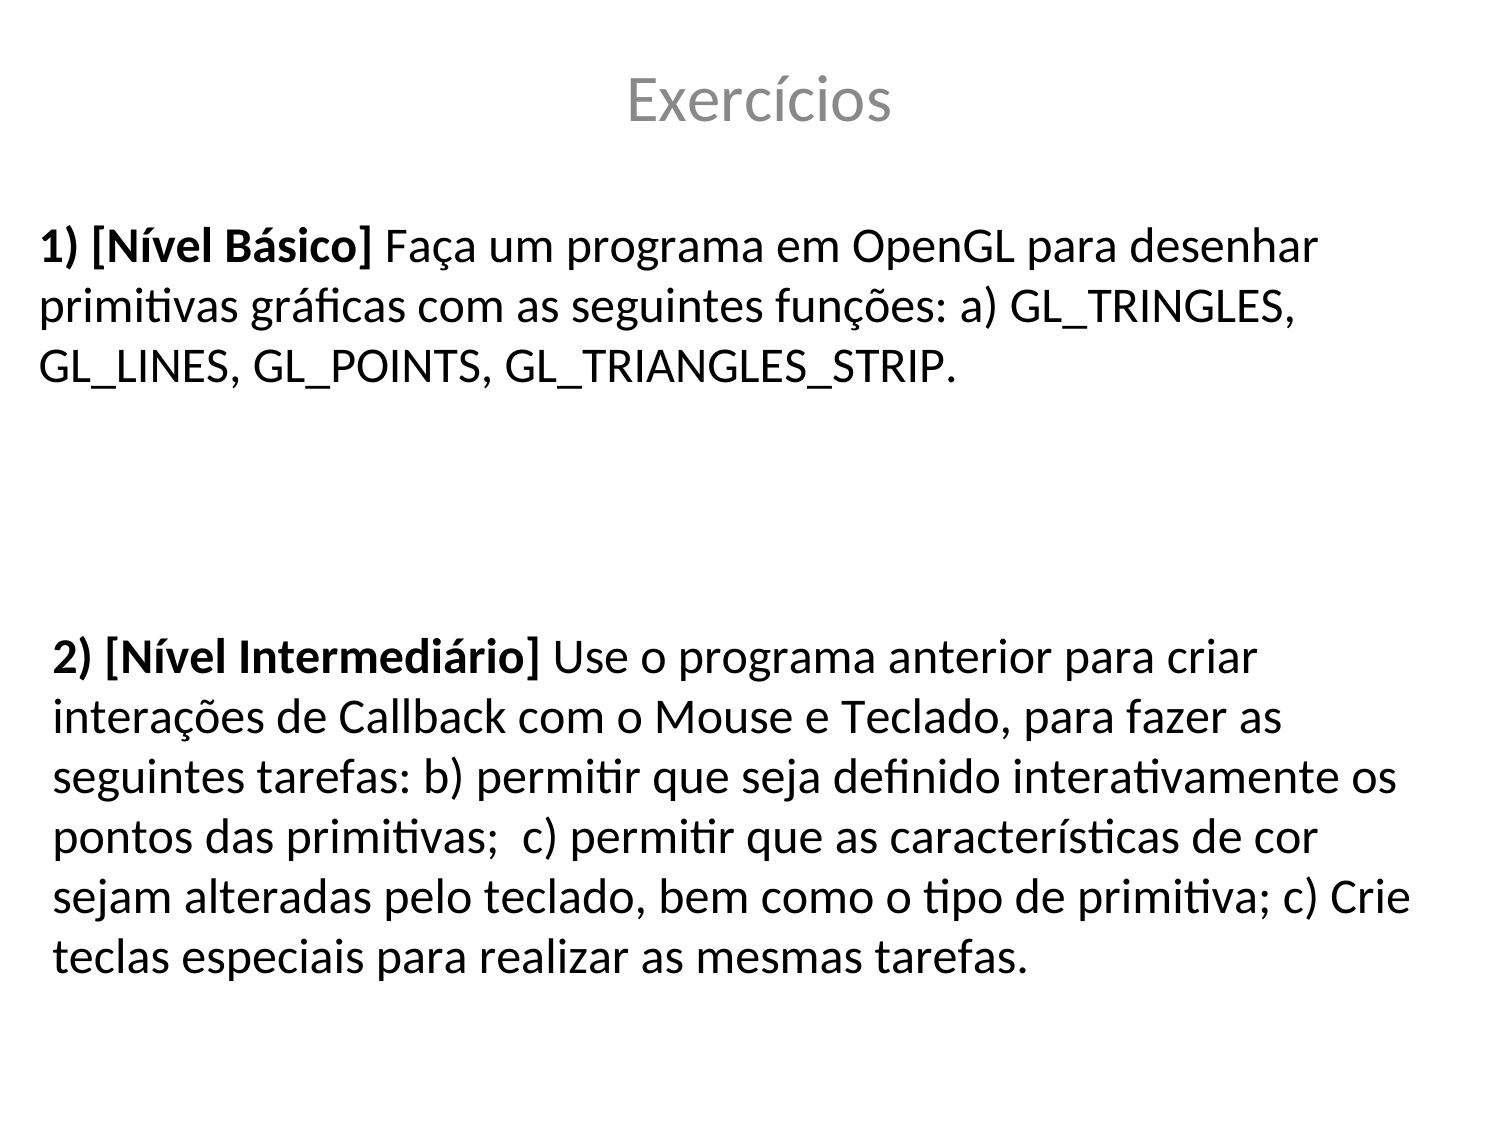

Exercícios
# 1) [Nível Básico] Faça um programa em OpenGL para desenhar primitivas gráficas com as seguintes funções: a) GL_TRINGLES, GL_LINES, GL_POINTS, GL_TRIANGLES_STRIP.
2) [Nível Intermediário] Use o programa anterior para criar interações de Callback com o Mouse e Teclado, para fazer as seguintes tarefas: b) permitir que seja definido interativamente os pontos das primitivas; c) permitir que as características de cor sejam alteradas pelo teclado, bem como o tipo de primitiva; c) Crie teclas especiais para realizar as mesmas tarefas.